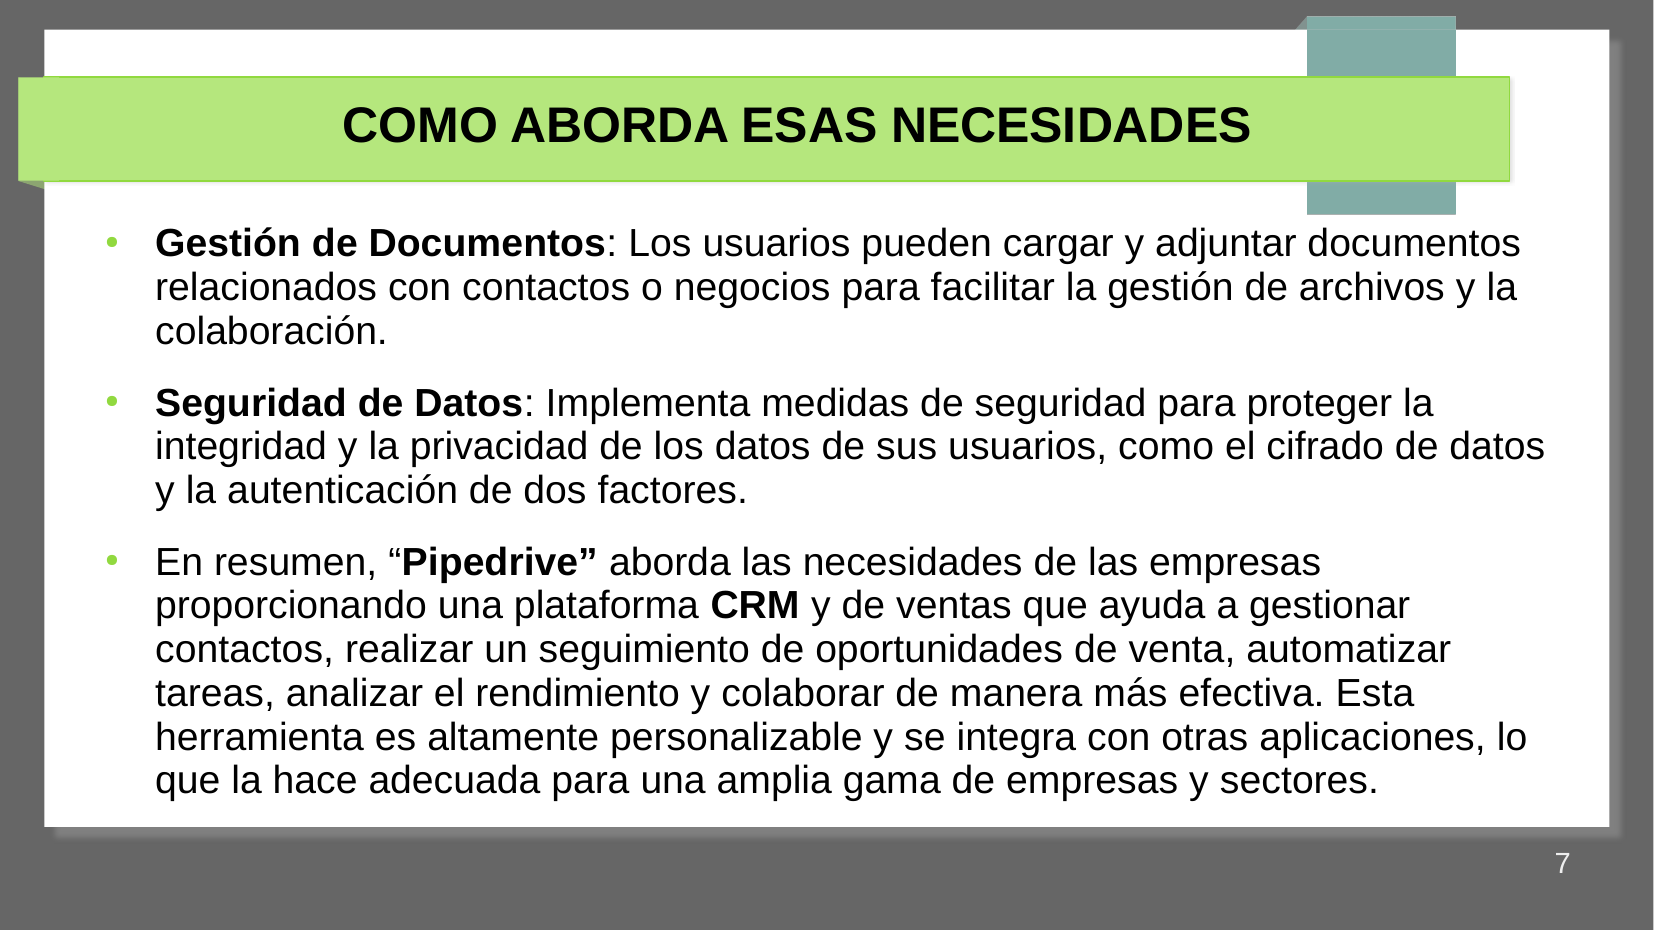

# COMO ABORDA ESAS NECESIDADES
Gestión de Documentos: Los usuarios pueden cargar y adjuntar documentos relacionados con contactos o negocios para facilitar la gestión de archivos y la colaboración.
Seguridad de Datos: Implementa medidas de seguridad para proteger la integridad y la privacidad de los datos de sus usuarios, como el cifrado de datos y la autenticación de dos factores.
En resumen, “Pipedrive” aborda las necesidades de las empresas proporcionando una plataforma CRM y de ventas que ayuda a gestionar contactos, realizar un seguimiento de oportunidades de venta, automatizar tareas, analizar el rendimiento y colaborar de manera más efectiva. Esta herramienta es altamente personalizable y se integra con otras aplicaciones, lo que la hace adecuada para una amplia gama de empresas y sectores.
7